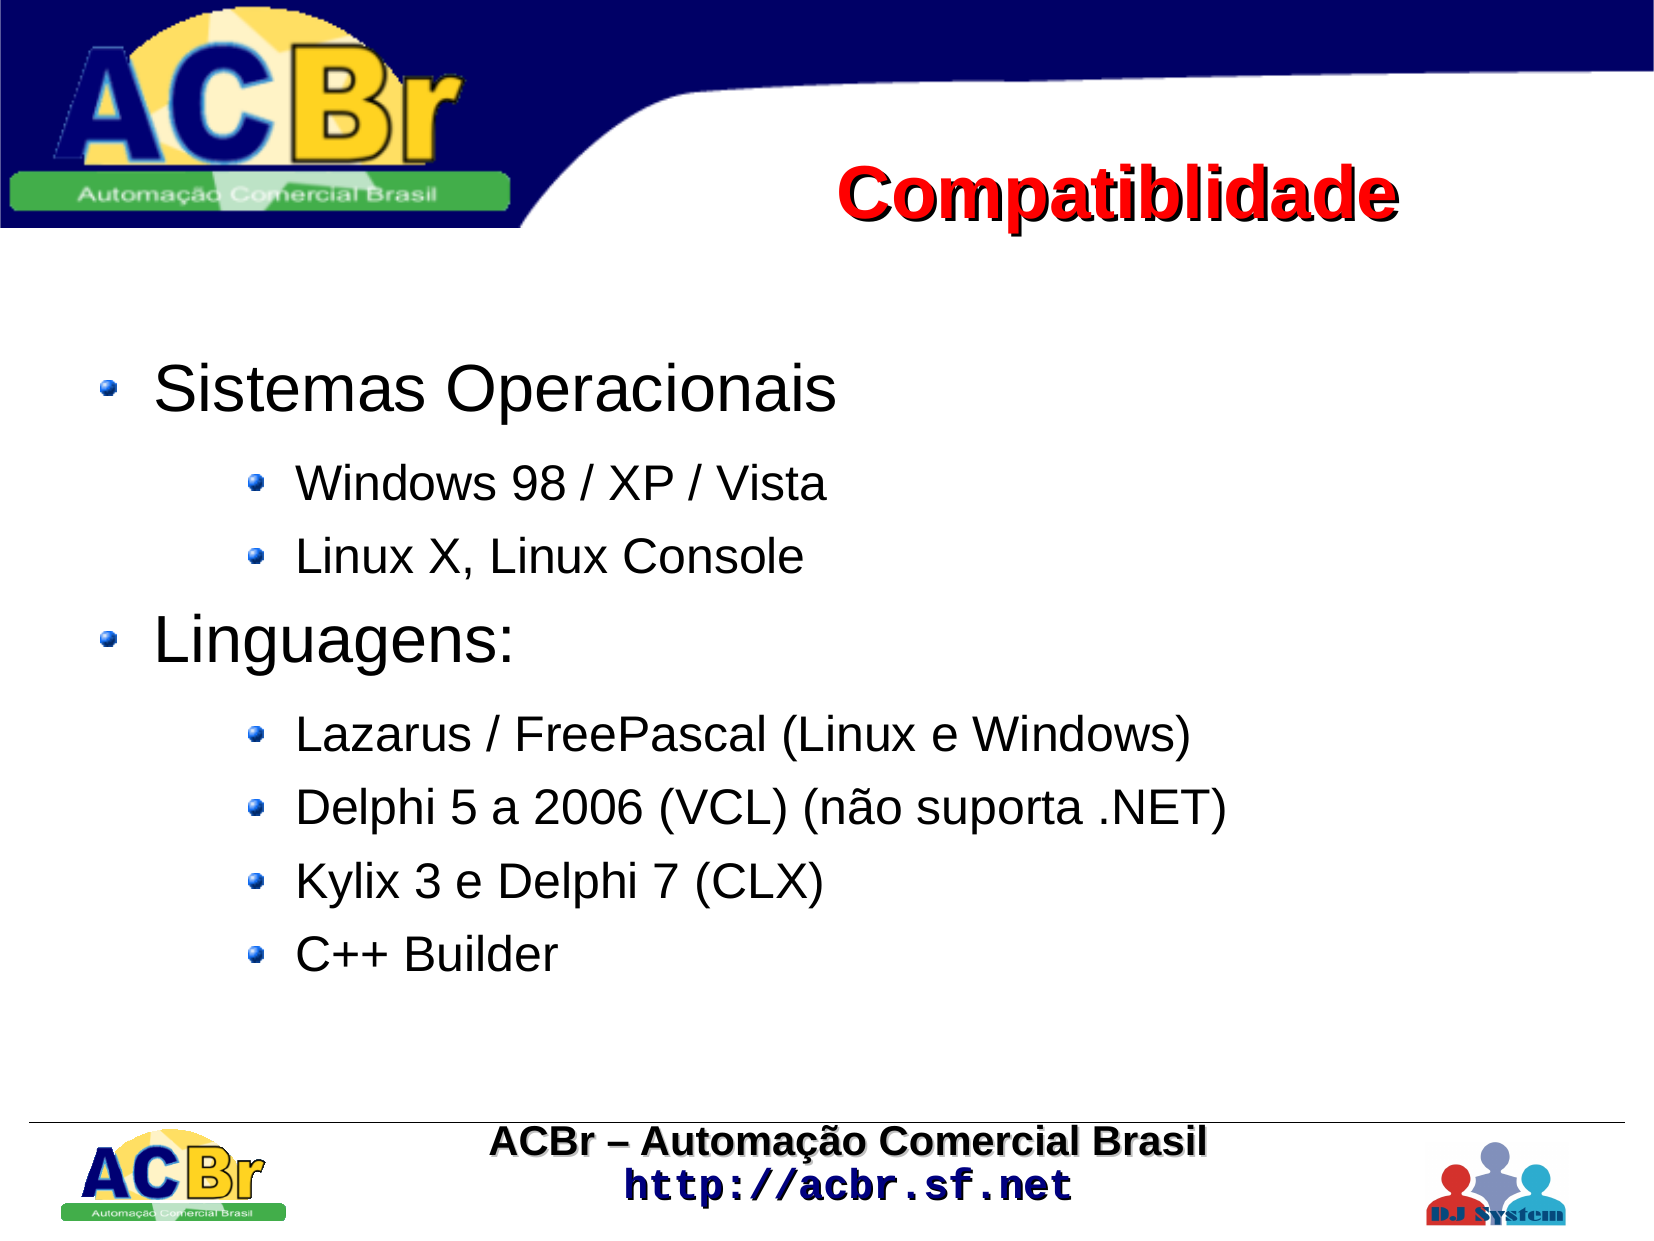

# Compatiblidade
Sistemas Operacionais
Windows 98 / XP / Vista
Linux X, Linux Console
Linguagens:
Lazarus / FreePascal (Linux e Windows)
Delphi 5 a 2006 (VCL) (não suporta .NET)
Kylix 3 e Delphi 7 (CLX)
C++ Builder